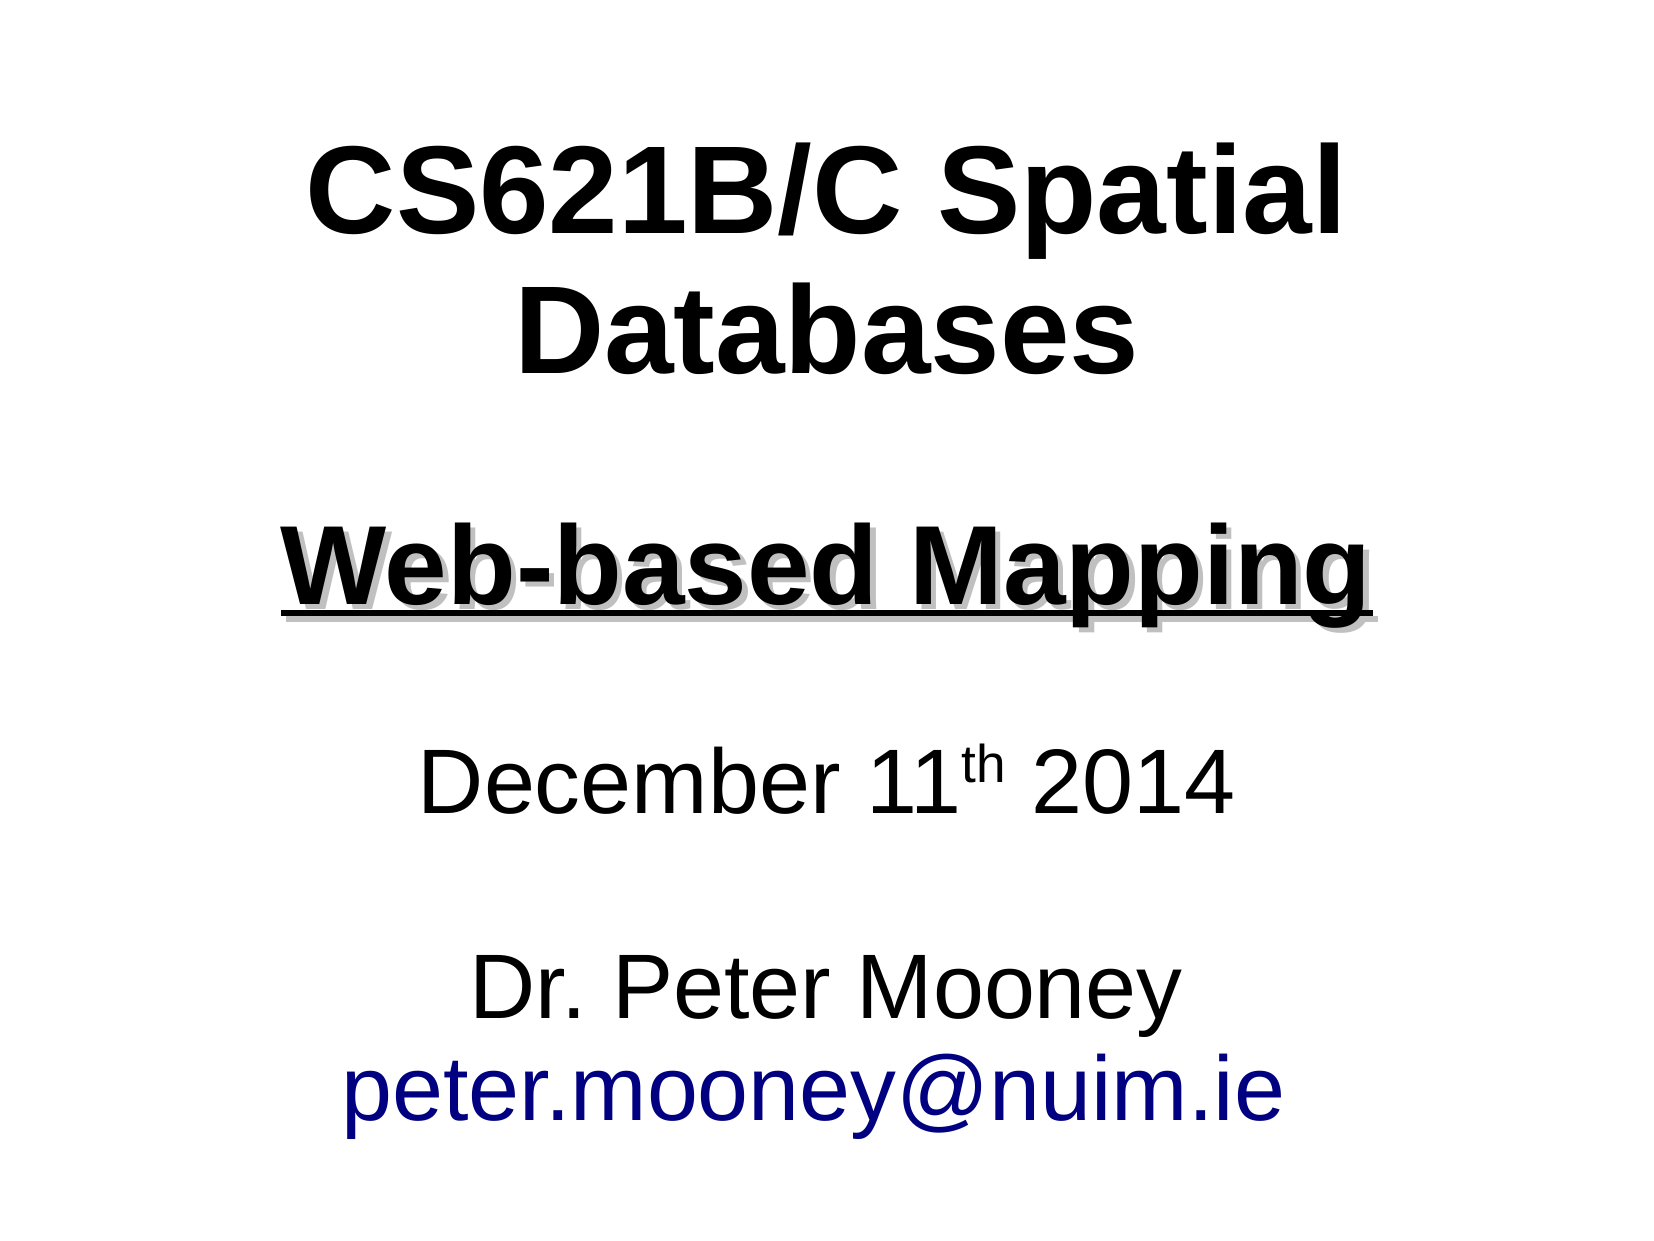

# CS621B/C Spatial Databases Web-based Mapping December 11th 2014 Dr. Peter Mooney peter.mooney@nuim.ie